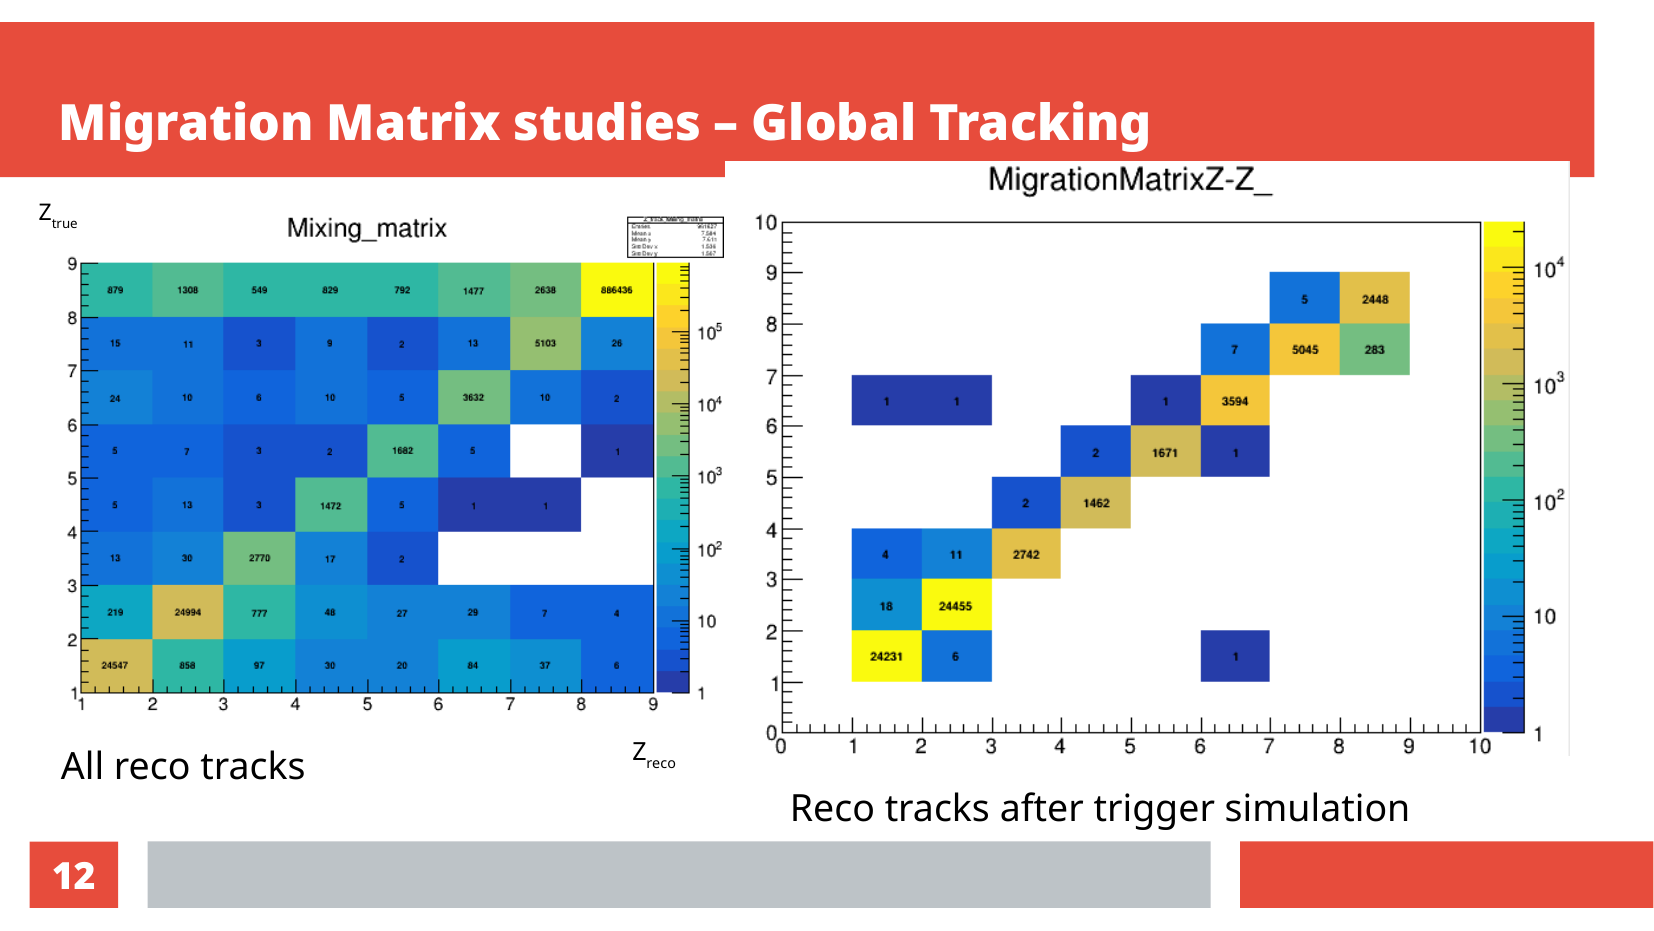

# Migration Matrix studies – Global Tracking
Ztrue
Zreco
All reco tracks
Reco tracks after trigger simulation
12